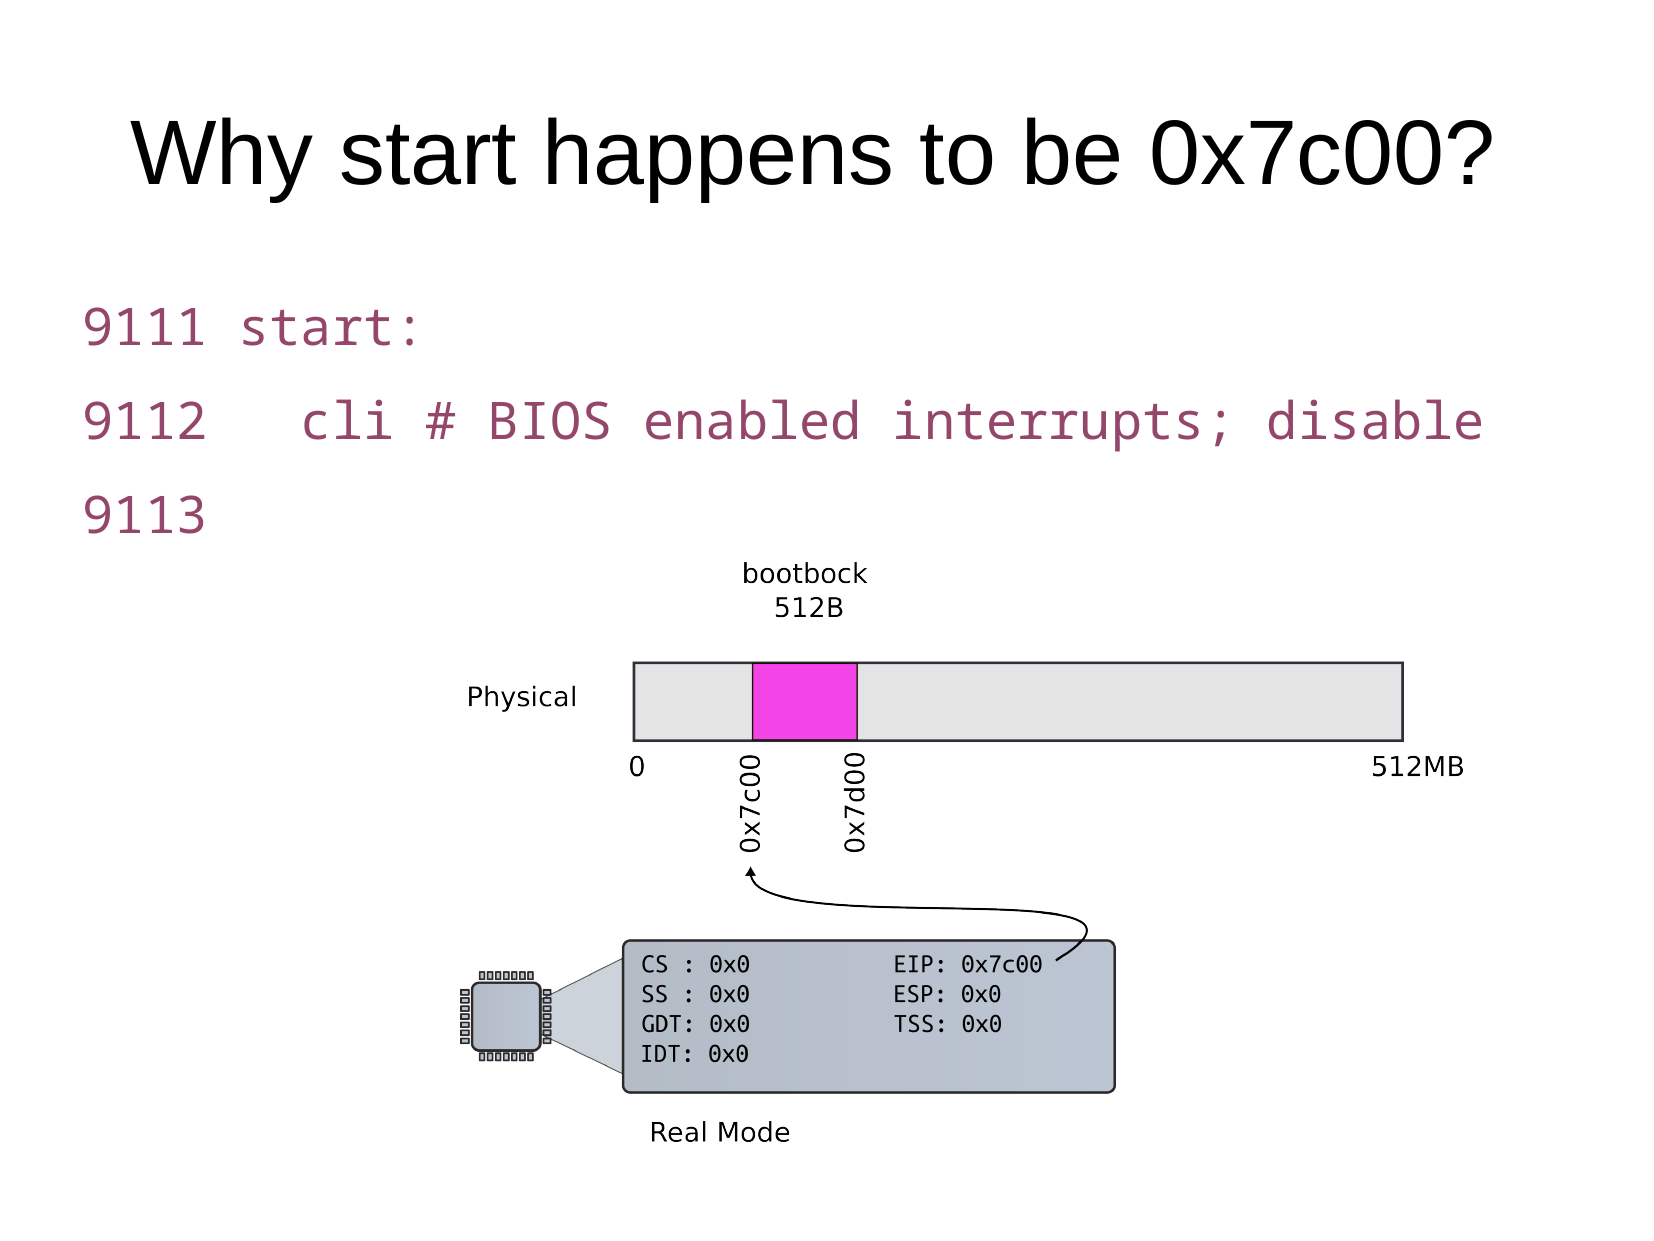

# Why start happens to be 0x7c00?
9111 start:
9112 cli # BIOS enabled interrupts; disable
9113